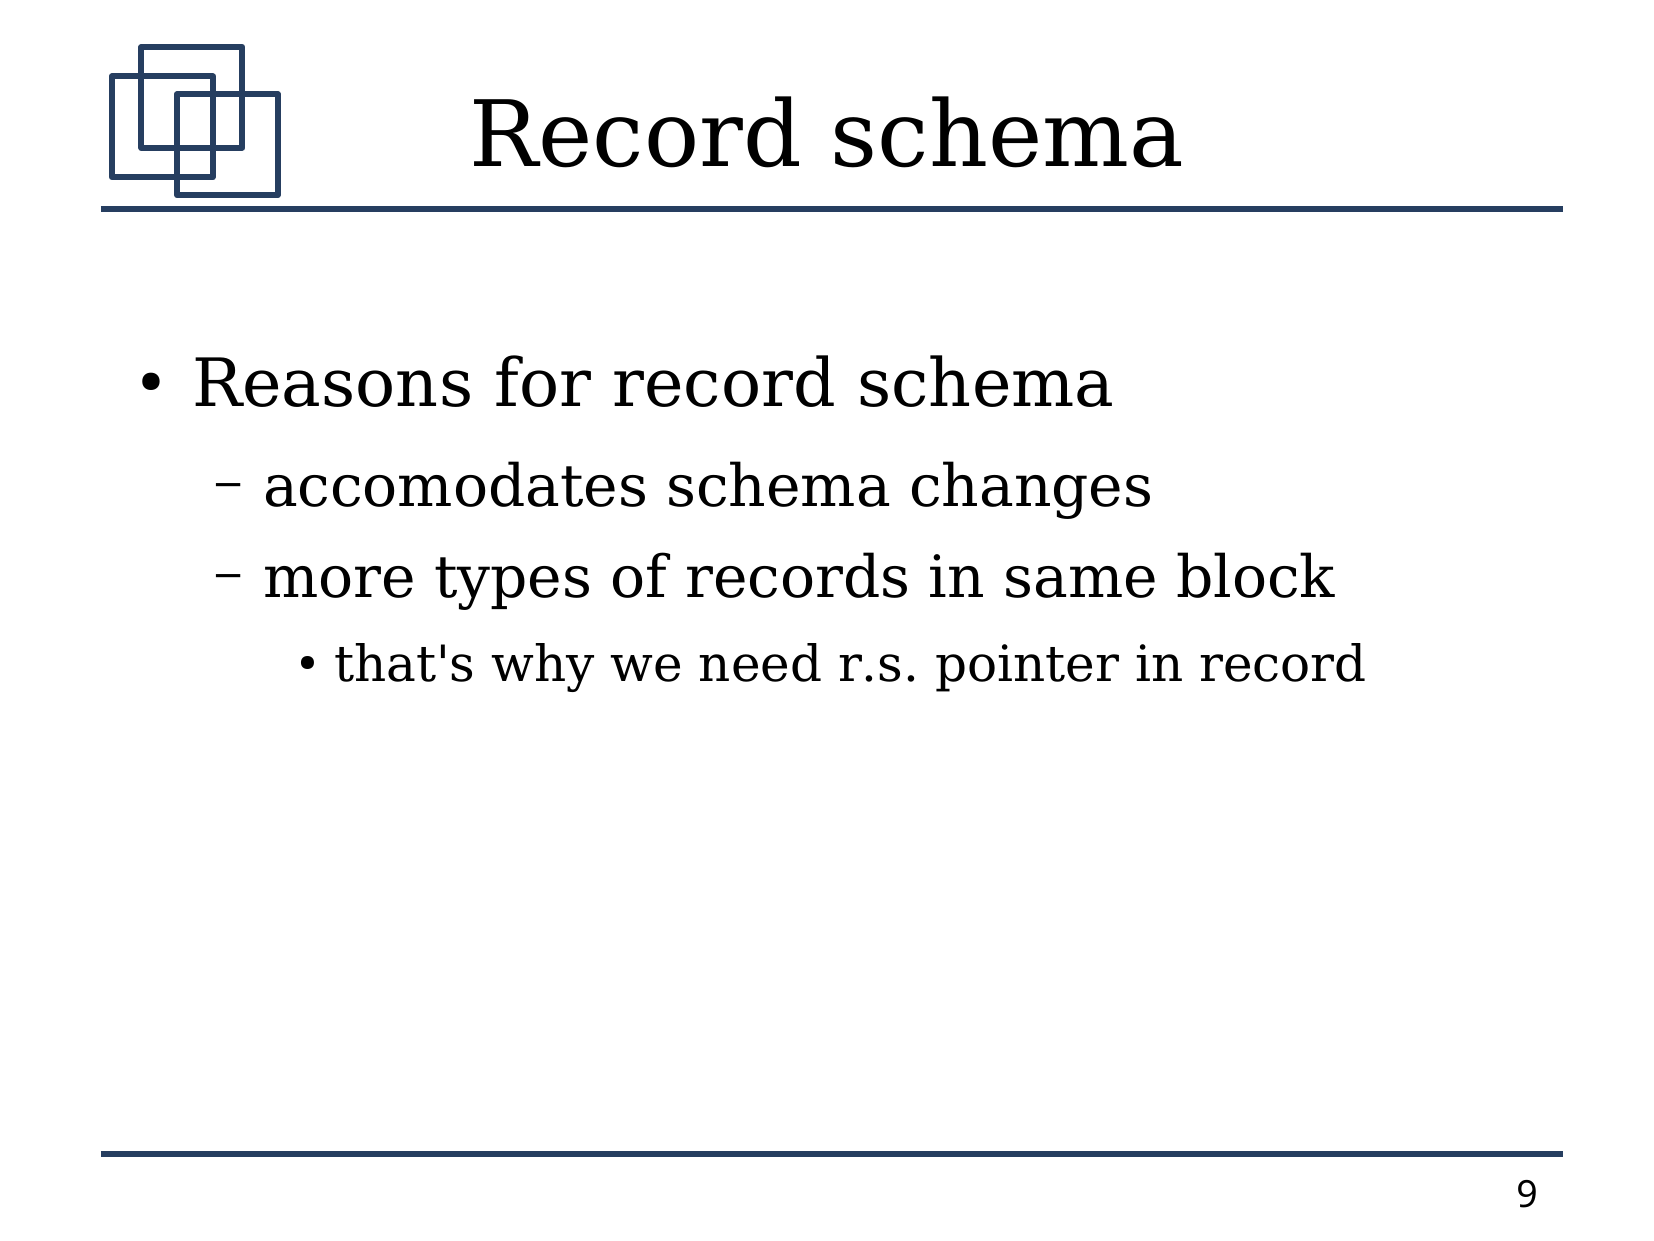

# Record schema
Reasons for record schema
accomodates schema changes
more types of records in same block
that's why we need r.s. pointer in record